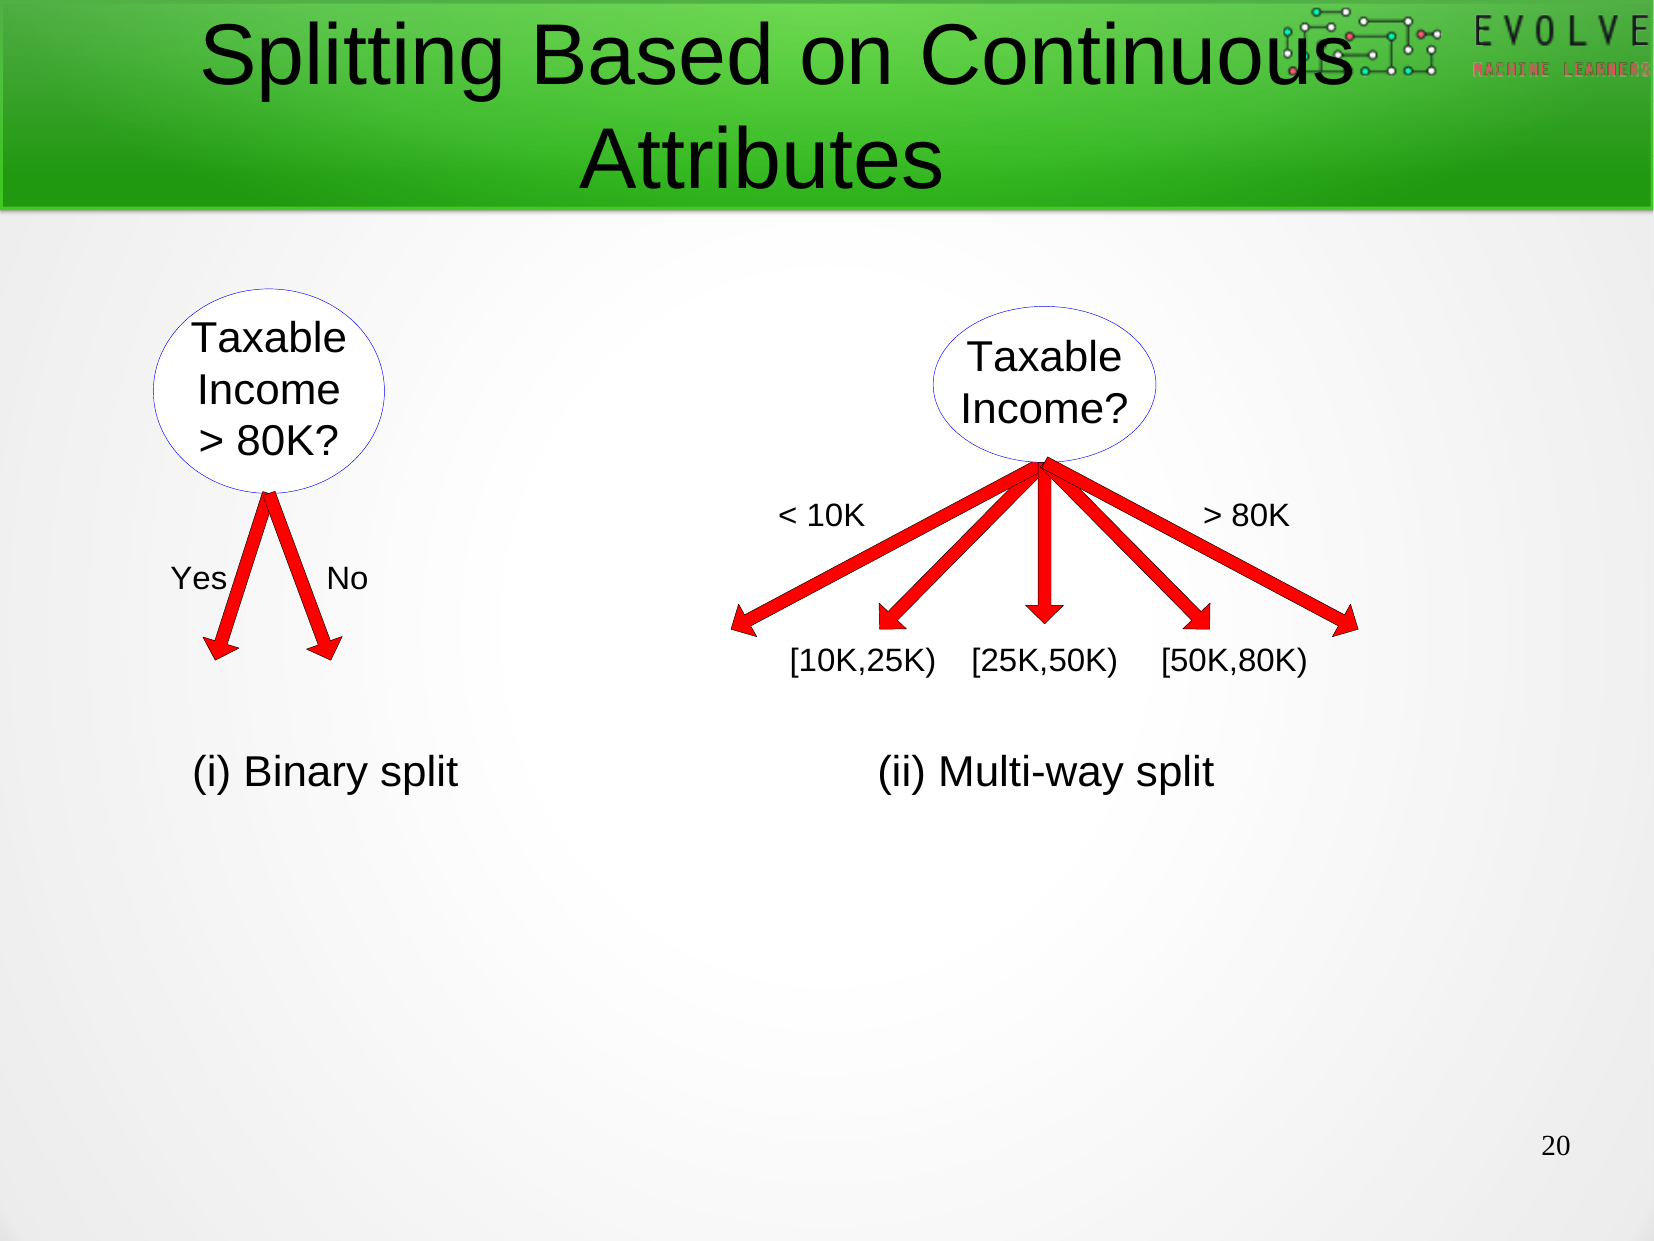

# Splitting Based on Continuous Attributes
20